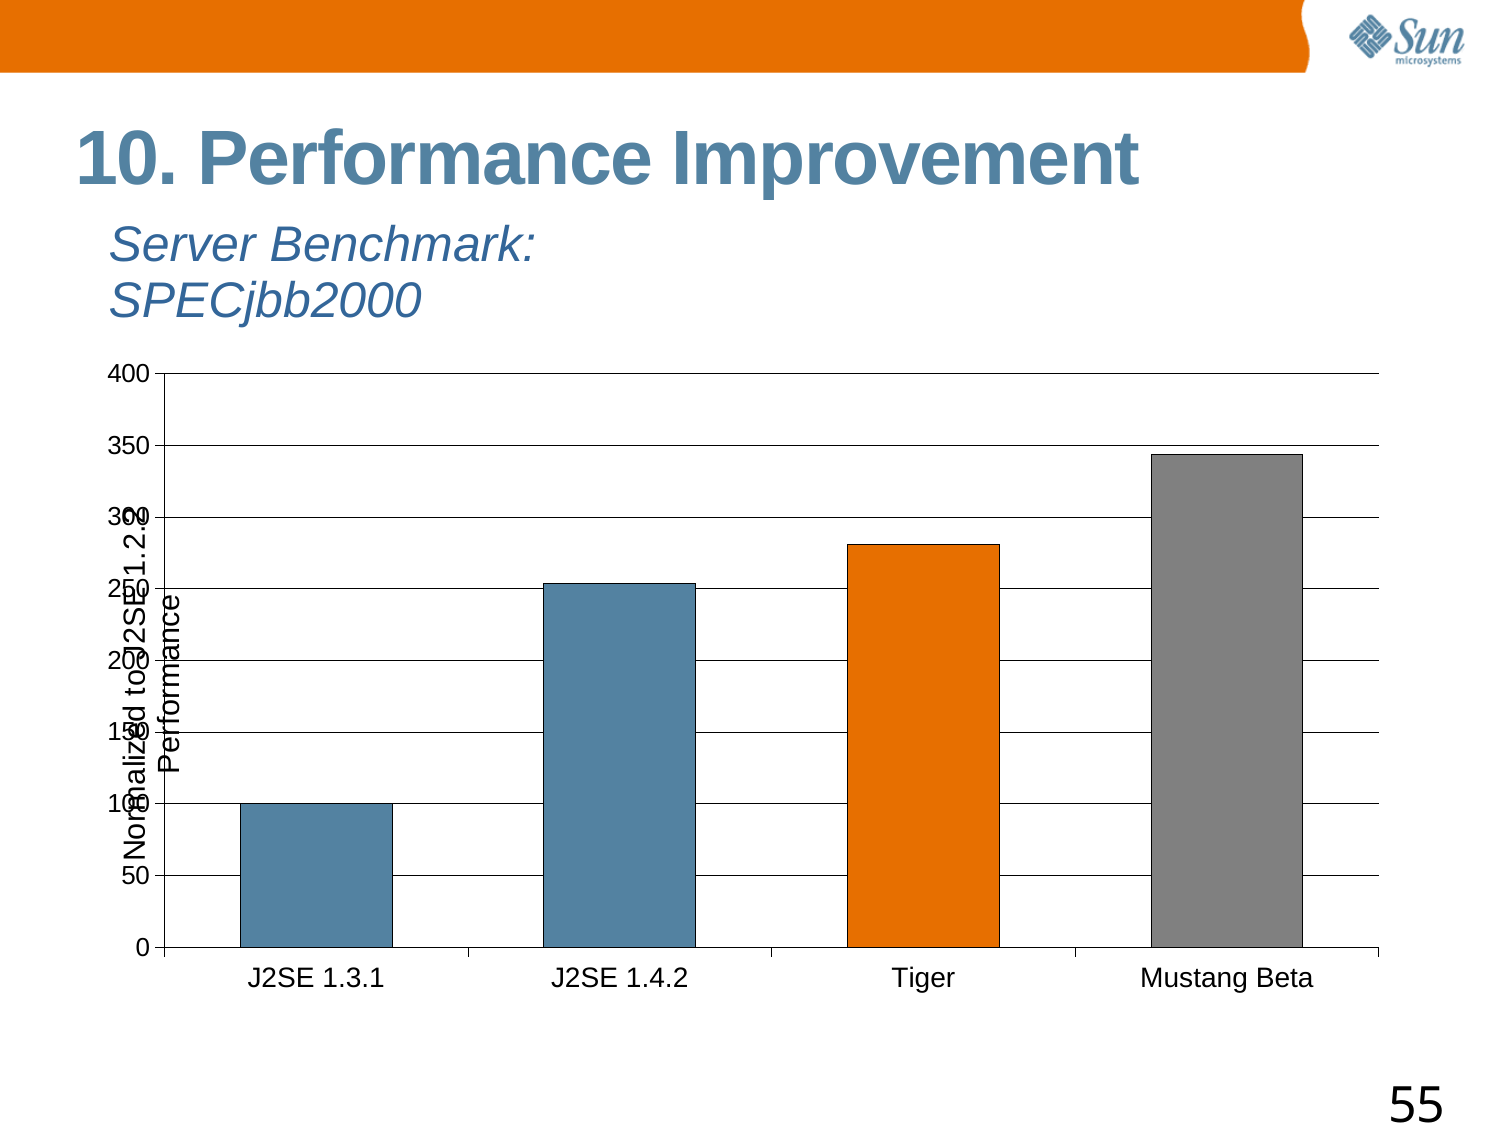

# 10. Performance Improvement
Server Benchmark: SPECjbb2000
### Chart
| Category | Score |
|---|---|
| J2SE 1.3.1 | 100.0 |
| J2SE 1.4.2 | 253.49 |
| Tiger | 280.69 |
| Mustang Beta | 343.95 |